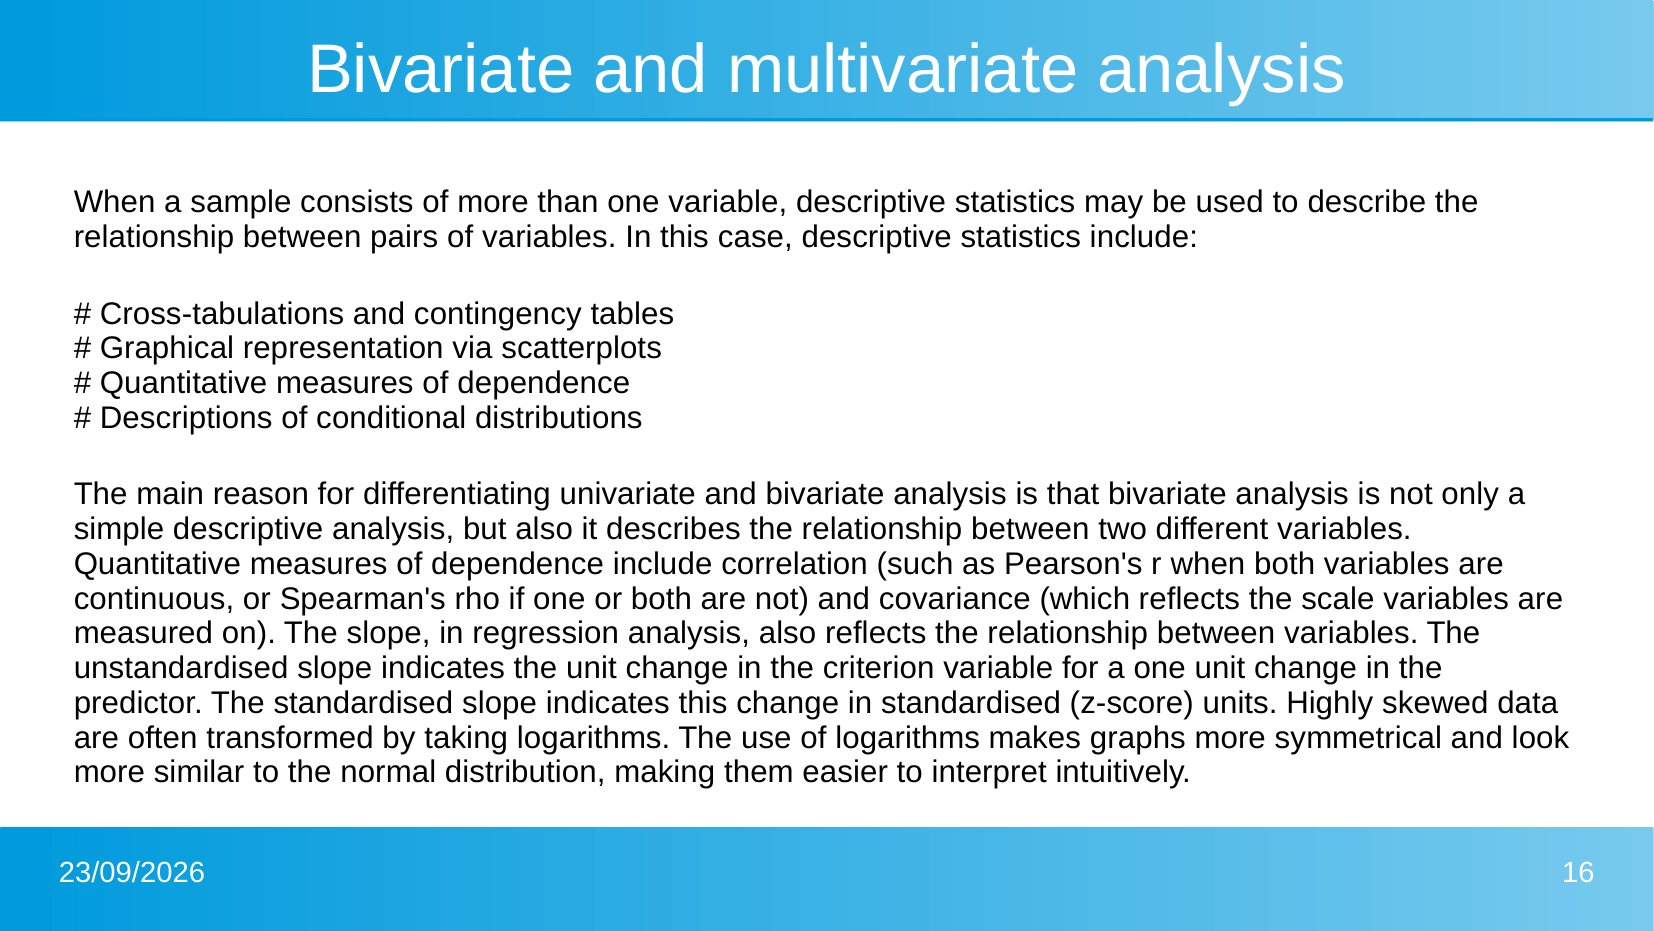

# Bivariate and multivariate analysis
When a sample consists of more than one variable, descriptive statistics may be used to describe the relationship between pairs of variables. In this case, descriptive statistics include:
# Cross-tabulations and contingency tables
# Graphical representation via scatterplots
# Quantitative measures of dependence
# Descriptions of conditional distributions
The main reason for differentiating univariate and bivariate analysis is that bivariate analysis is not only a simple descriptive analysis, but also it describes the relationship between two different variables. Quantitative measures of dependence include correlation (such as Pearson's r when both variables are continuous, or Spearman's rho if one or both are not) and covariance (which reflects the scale variables are measured on). The slope, in regression analysis, also reflects the relationship between variables. The unstandardised slope indicates the unit change in the criterion variable for a one unit change in the predictor. The standardised slope indicates this change in standardised (z-score) units. Highly skewed data are often transformed by taking logarithms. The use of logarithms makes graphs more symmetrical and look more similar to the normal distribution, making them easier to interpret intuitively.
16